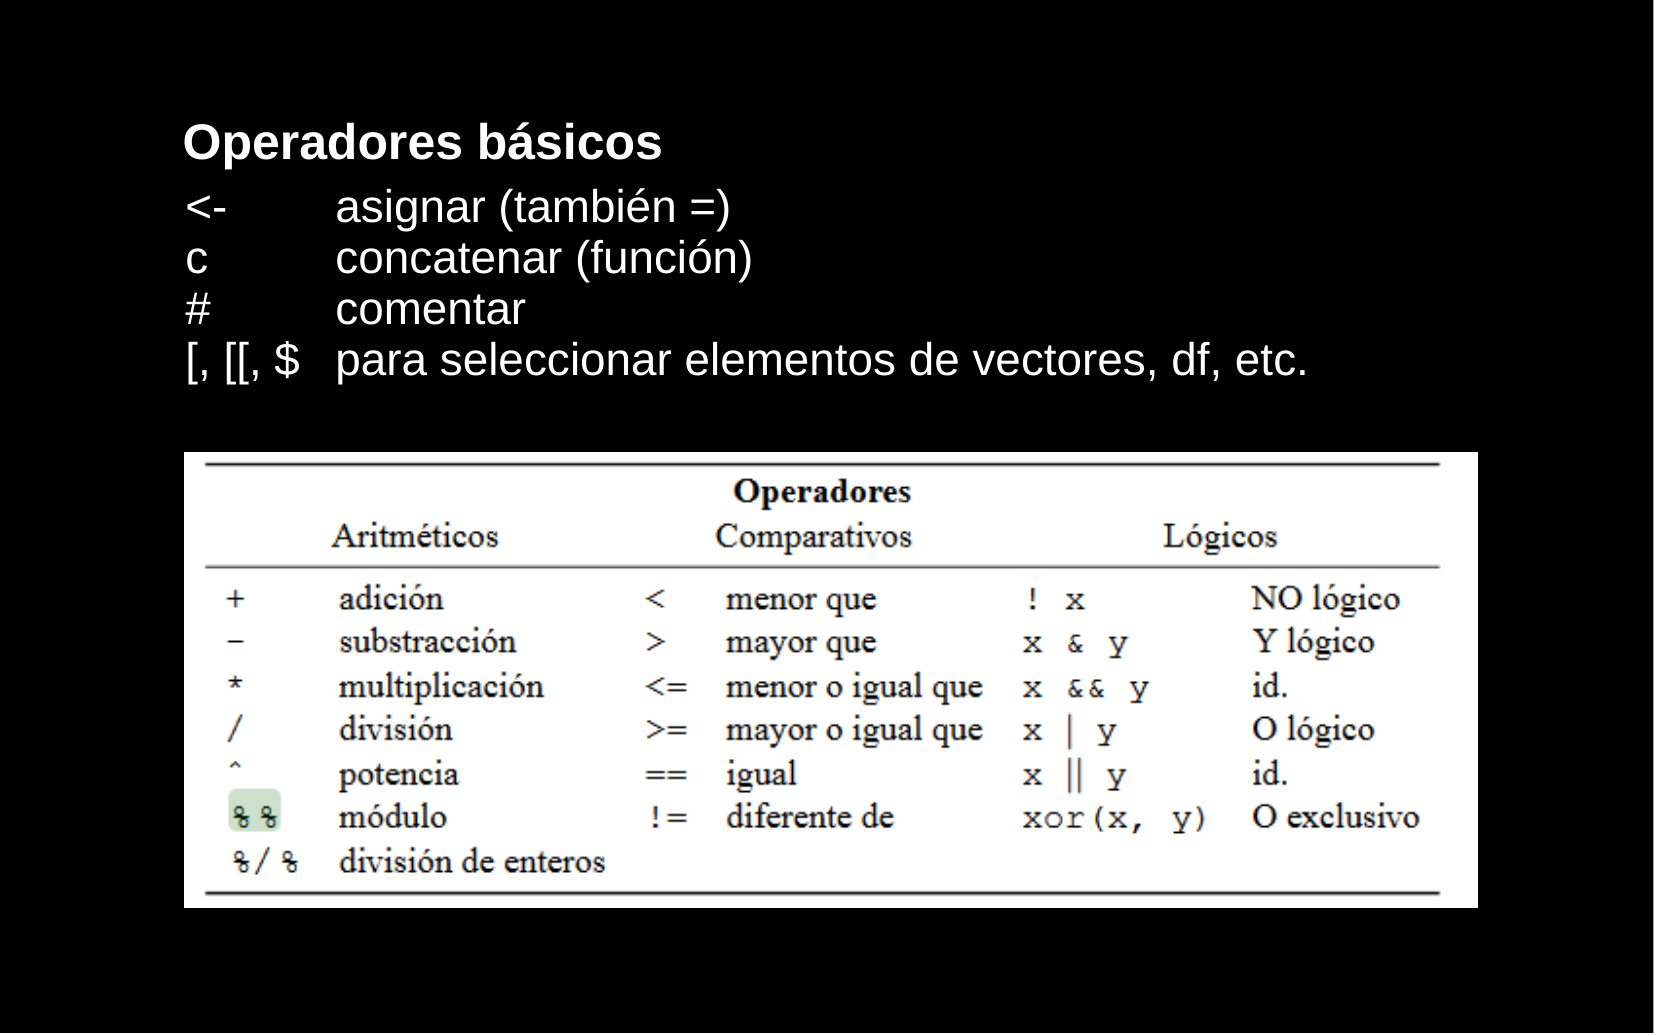

# Operadores básicos
<- 	 	asignar (también =)
c 		concatenar (función)
# 		comentar
[, [[, $ 	para seleccionar elementos de vectores, df, etc.